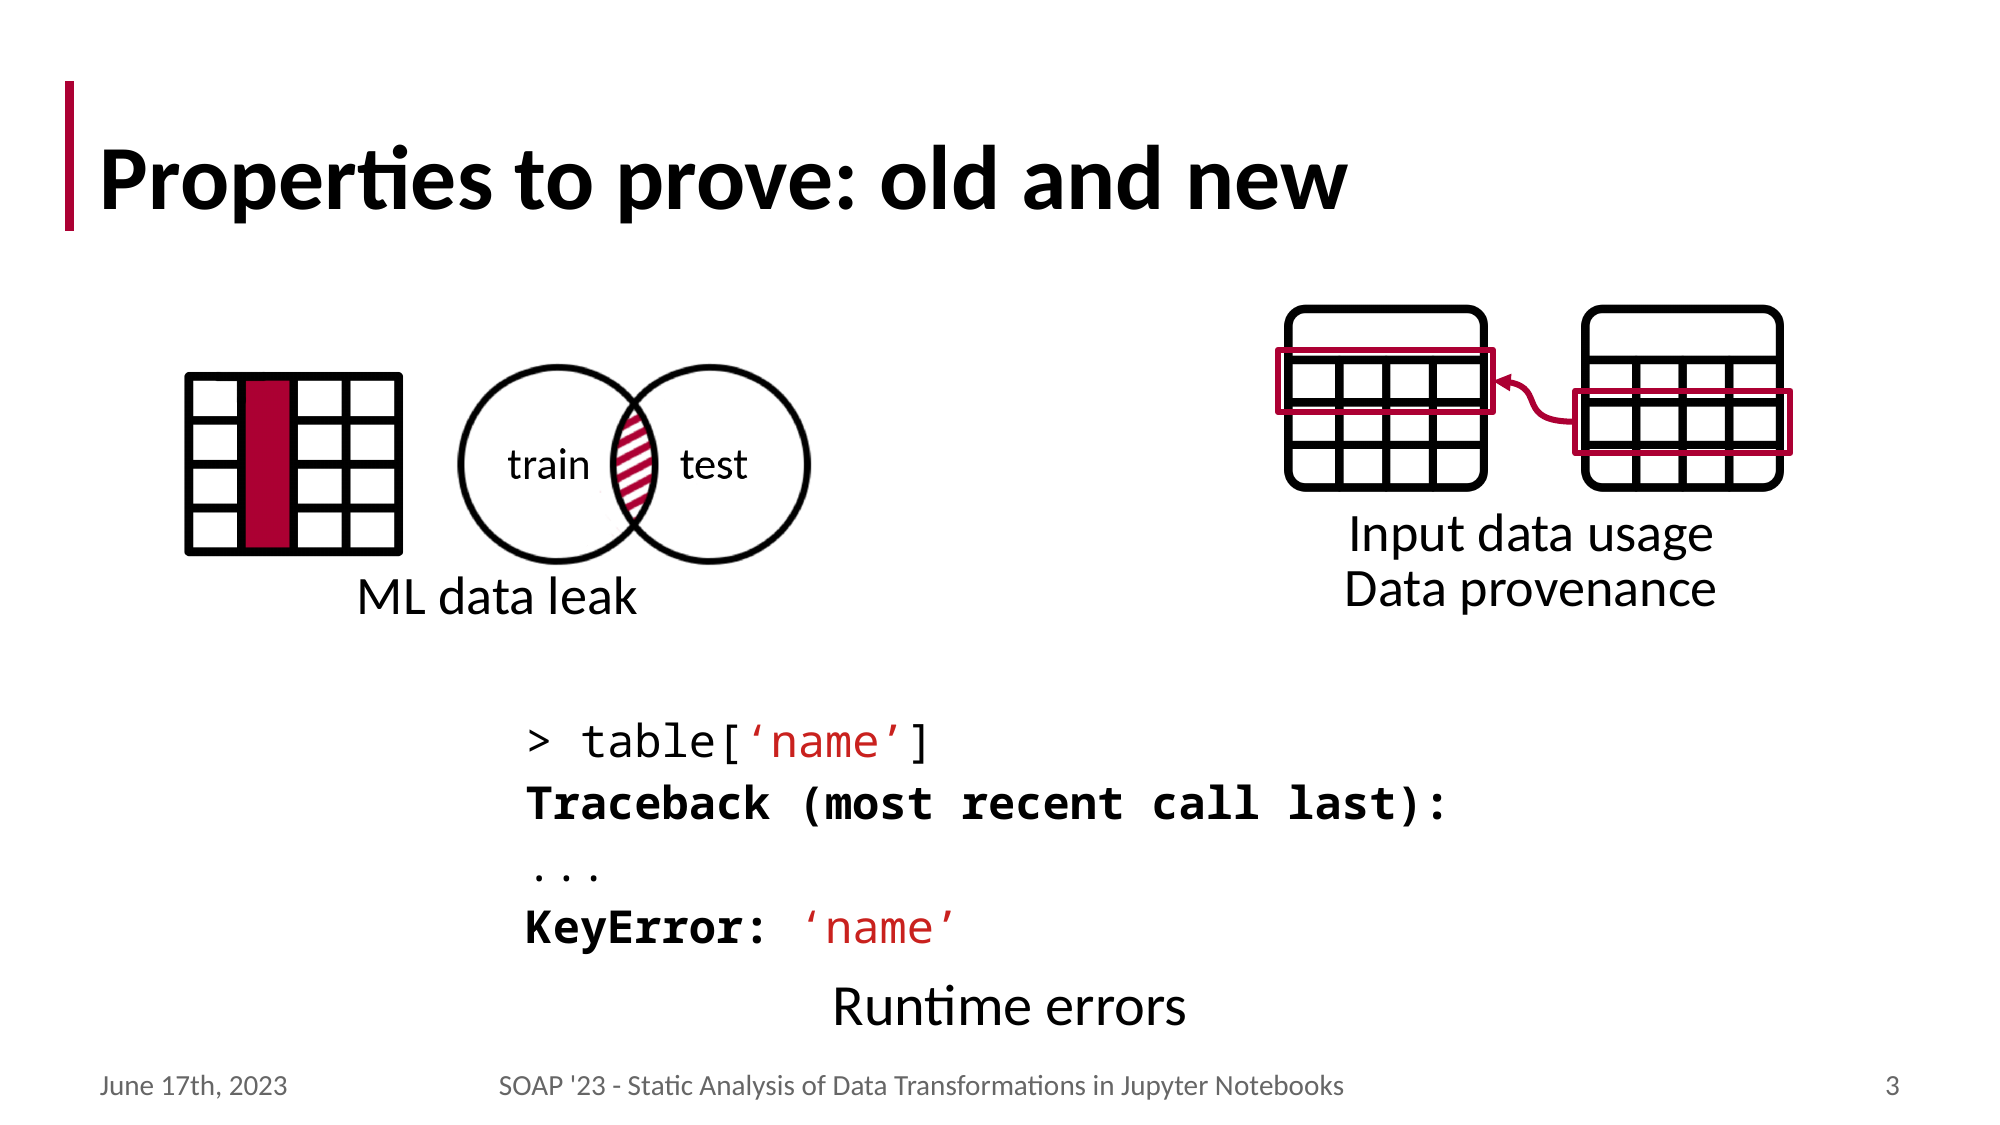

# Properties to prove: old and new
ML data leak
Input data usage
Data provenance
> table[‘name’]
Traceback (most recent call last):
...
KeyError: ‘name’
Runtime errors
June 17th, 2023
SOAP '23 - Static Analysis of Data Transformations in Jupyter Notebooks
3